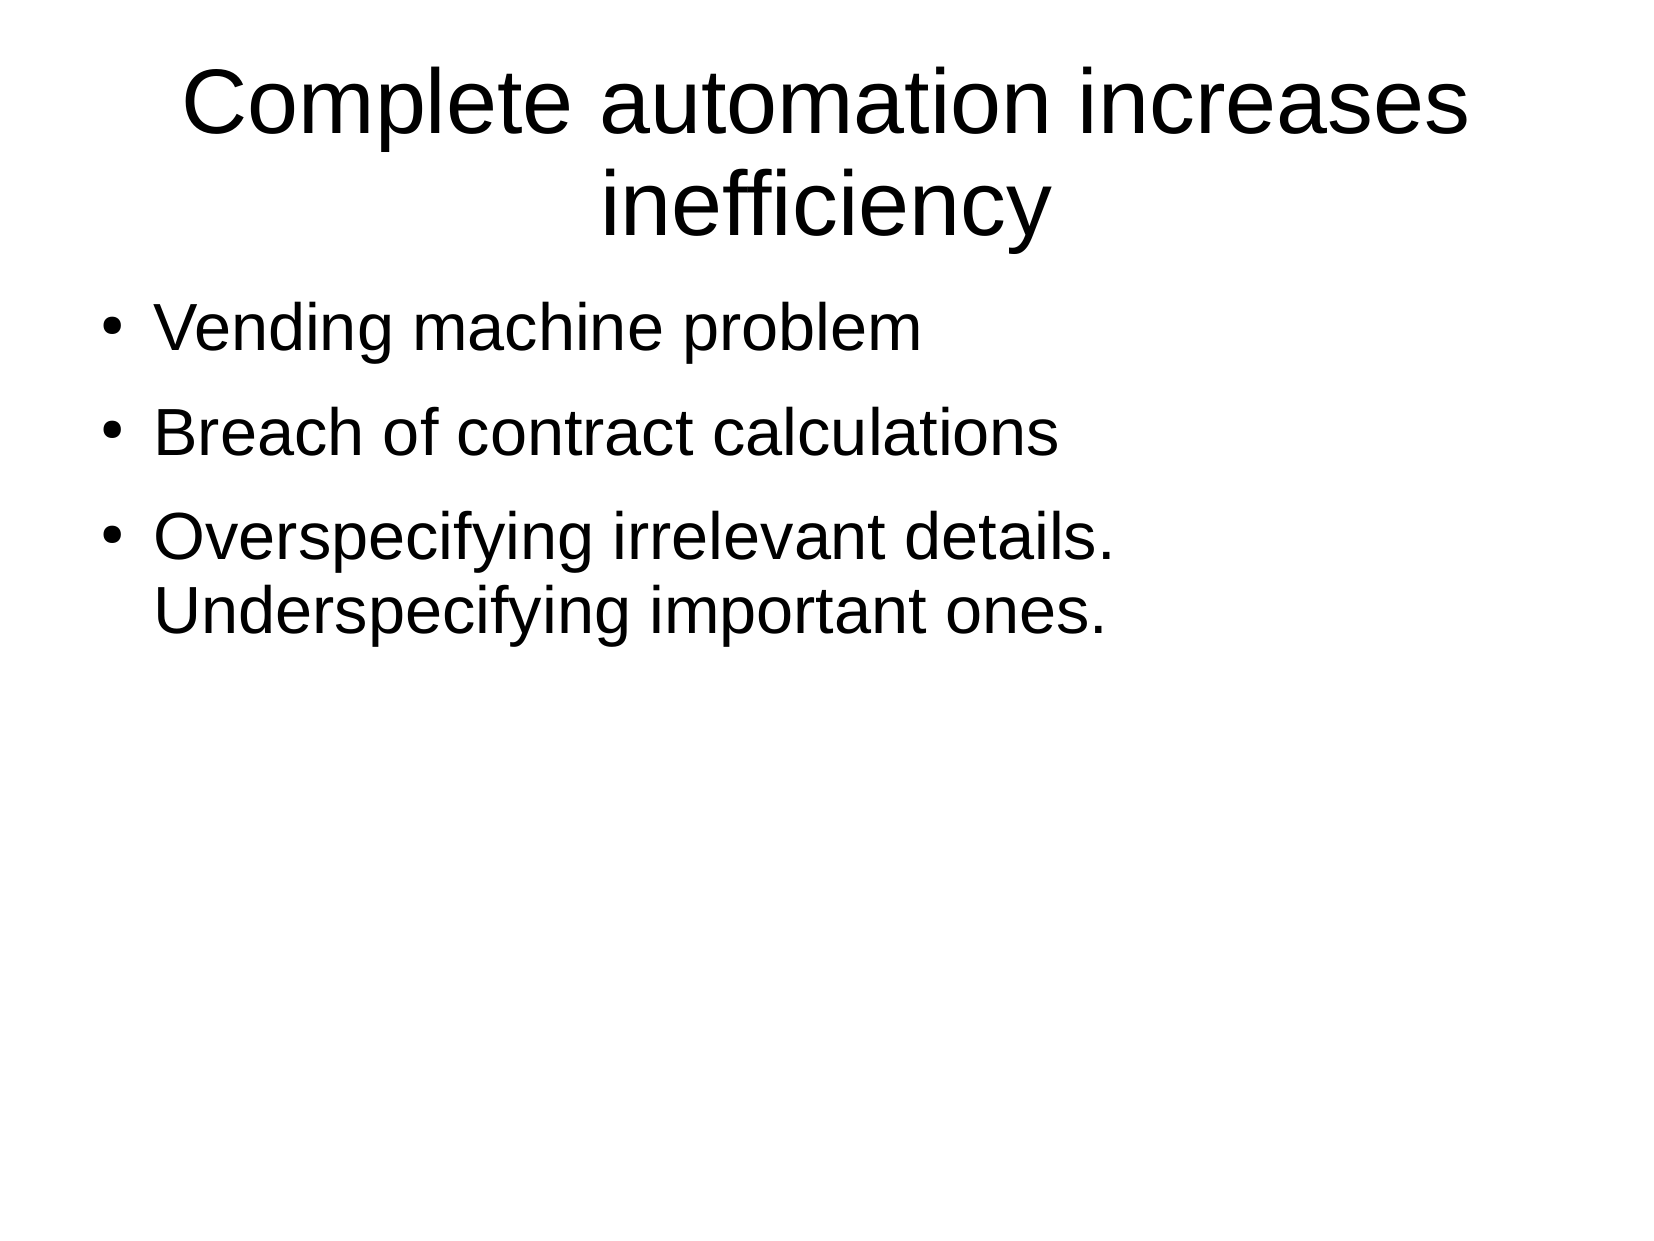

# Complete automation increases inefficiency
Vending machine problem
Breach of contract calculations
Overspecifying irrelevant details. Underspecifying important ones.